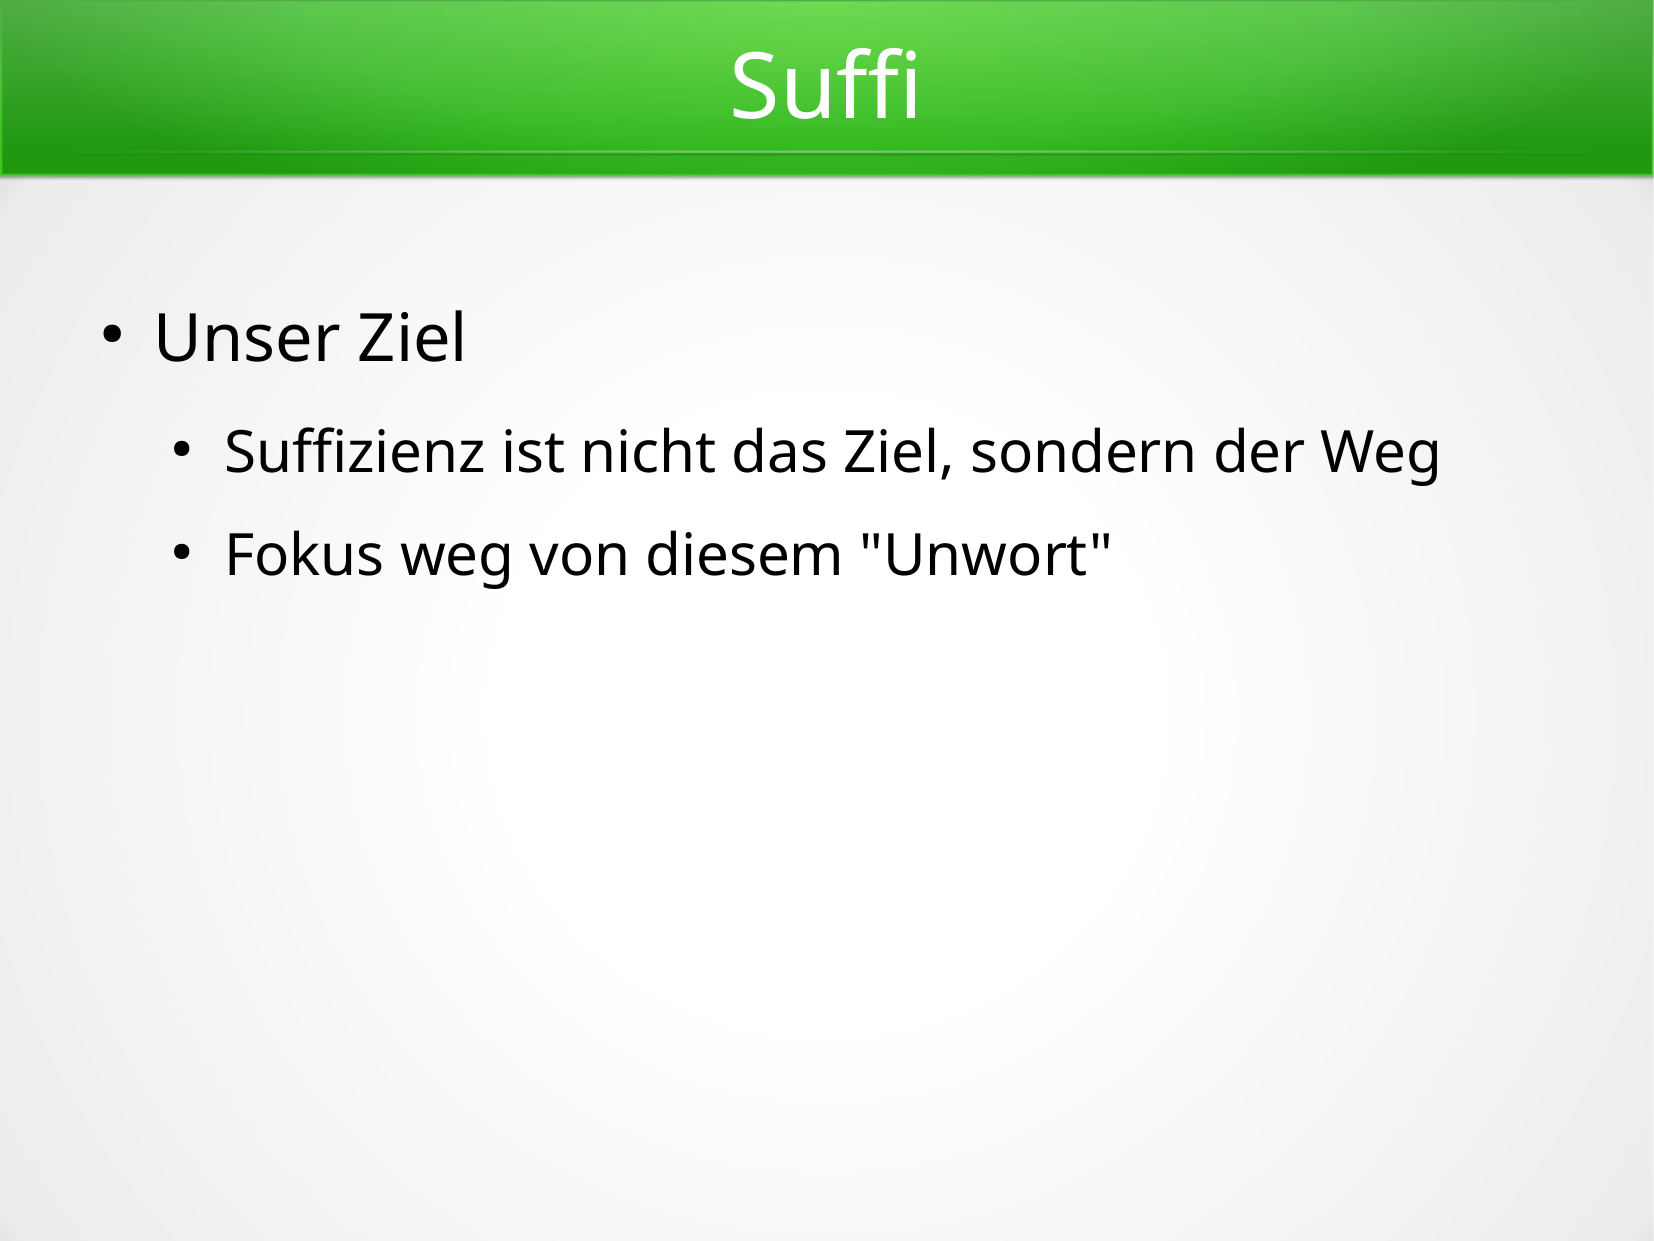

# Suffi
Unser Ziel
Suffizienz ist nicht das Ziel, sondern der Weg
Fokus weg von diesem "Unwort"